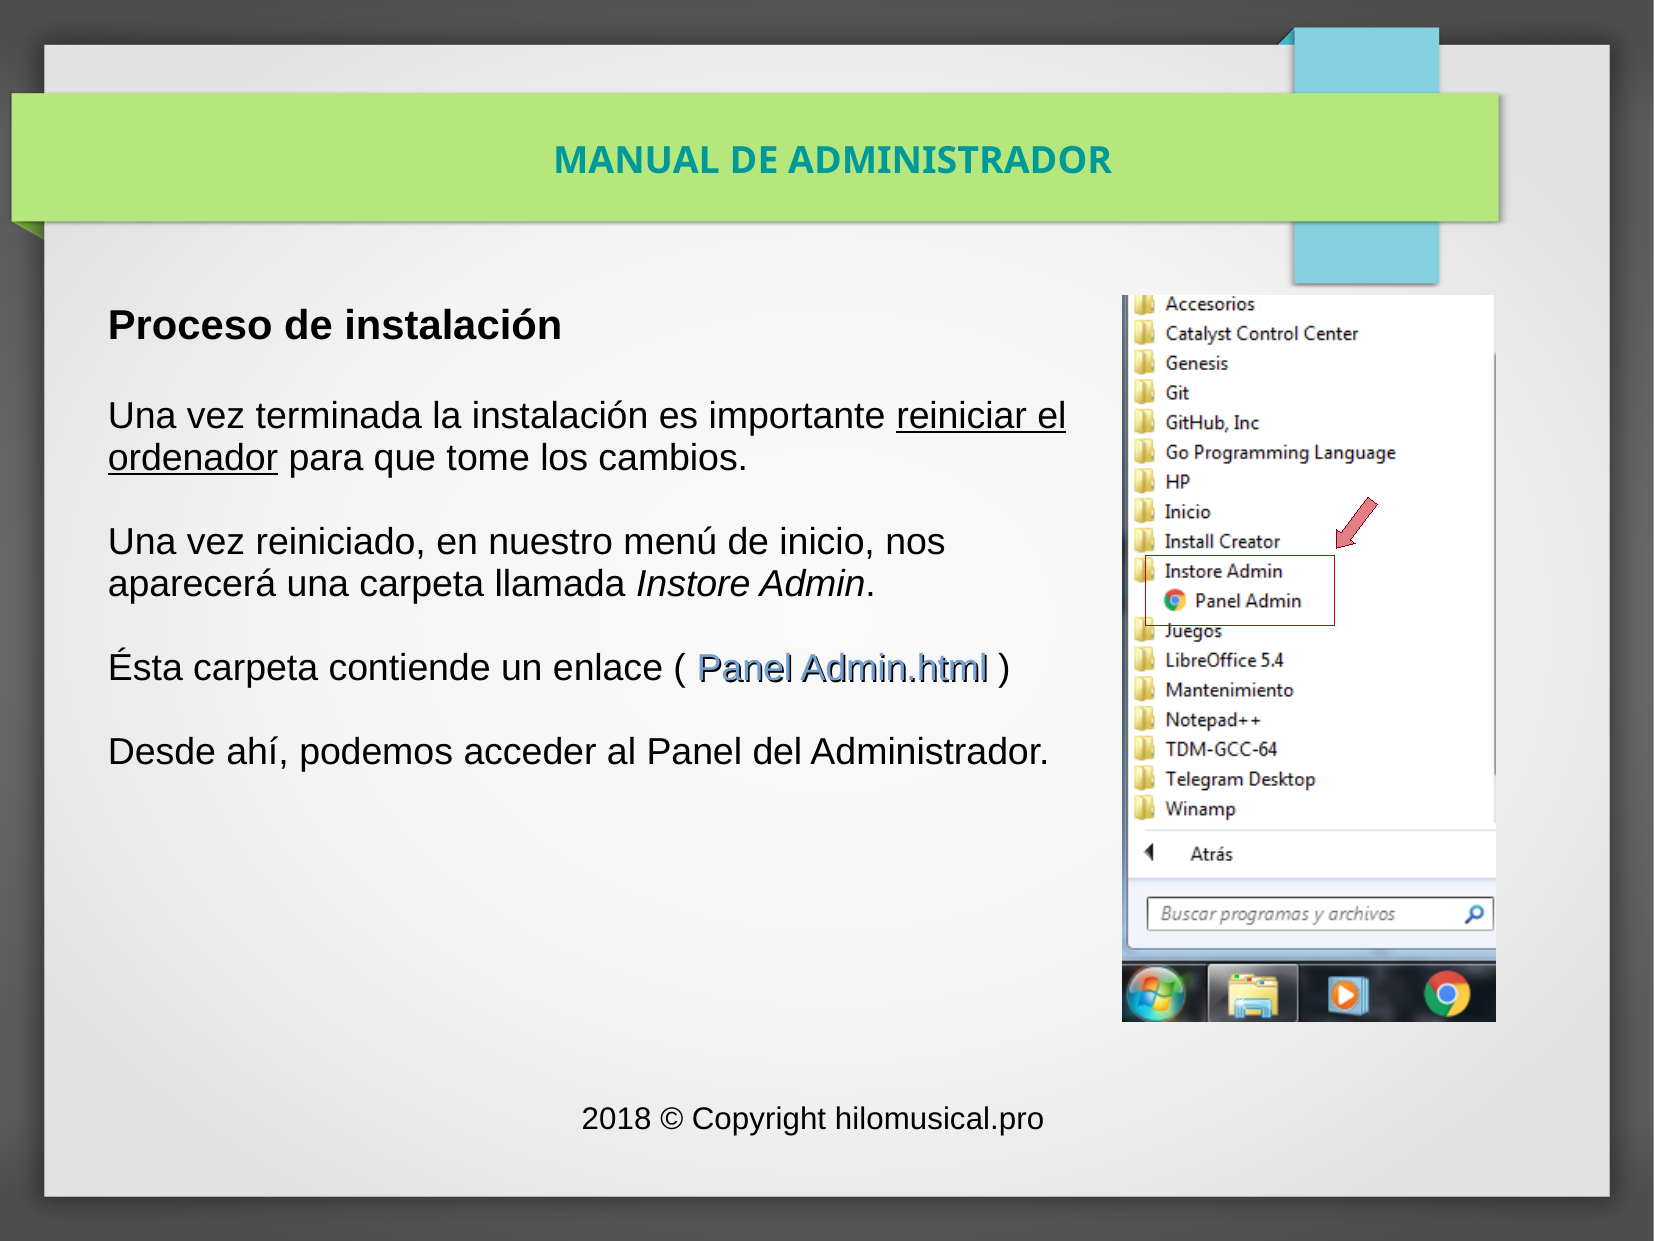

# MANUAL DE ADMINISTRADOR
Proceso de instalación
Una vez terminada la instalación es importante reiniciar el ordenador para que tome los cambios.
Una vez reiniciado, en nuestro menú de inicio, nos aparecerá una carpeta llamada Instore Admin.
Ésta carpeta contiende un enlace ( Panel Admin.html )
Desde ahí, podemos acceder al Panel del Administrador.
2018 © Copyright hilomusical.pro